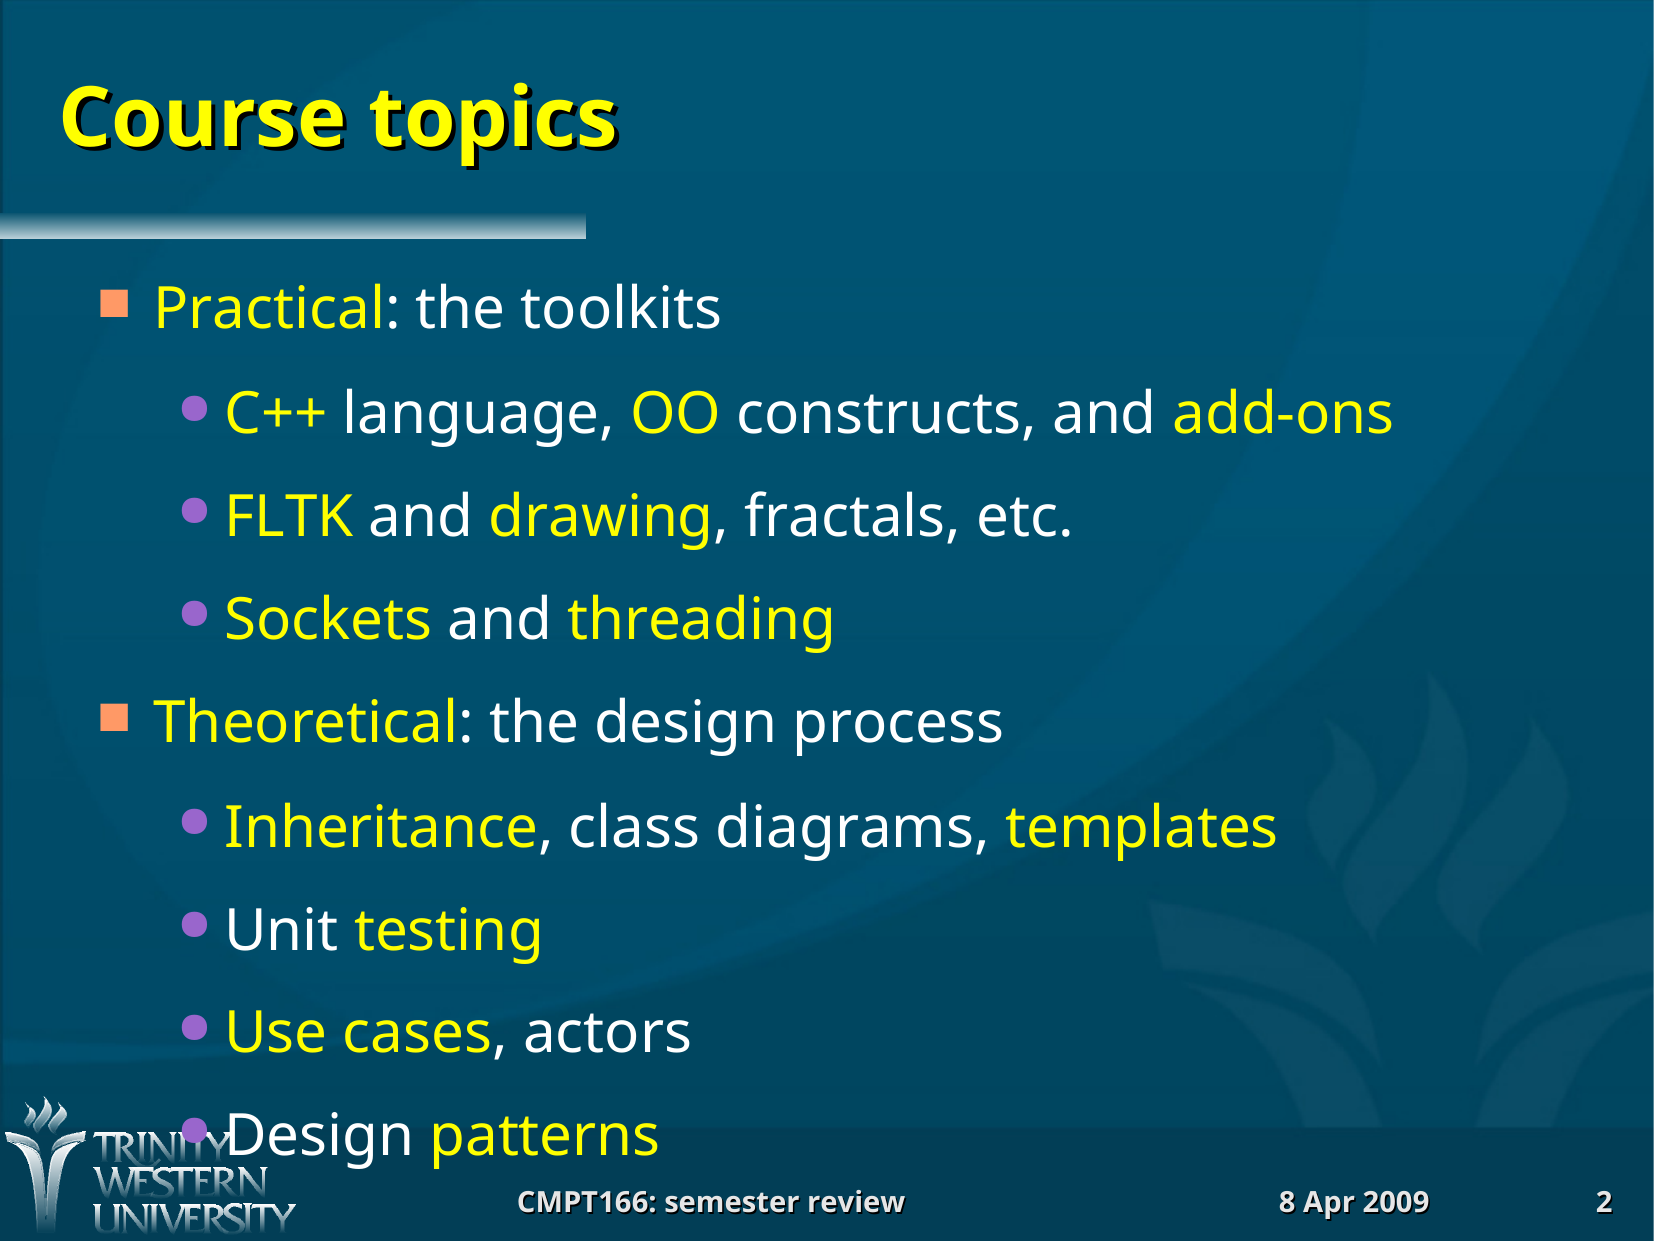

# Course topics
Practical: the toolkits
C++ language, OO constructs, and add-ons
FLTK and drawing, fractals, etc.
Sockets and threading
Theoretical: the design process
Inheritance, class diagrams, templates
Unit testing
Use cases, actors
Design patterns
CMPT166: semester review
8 Apr 2009
2